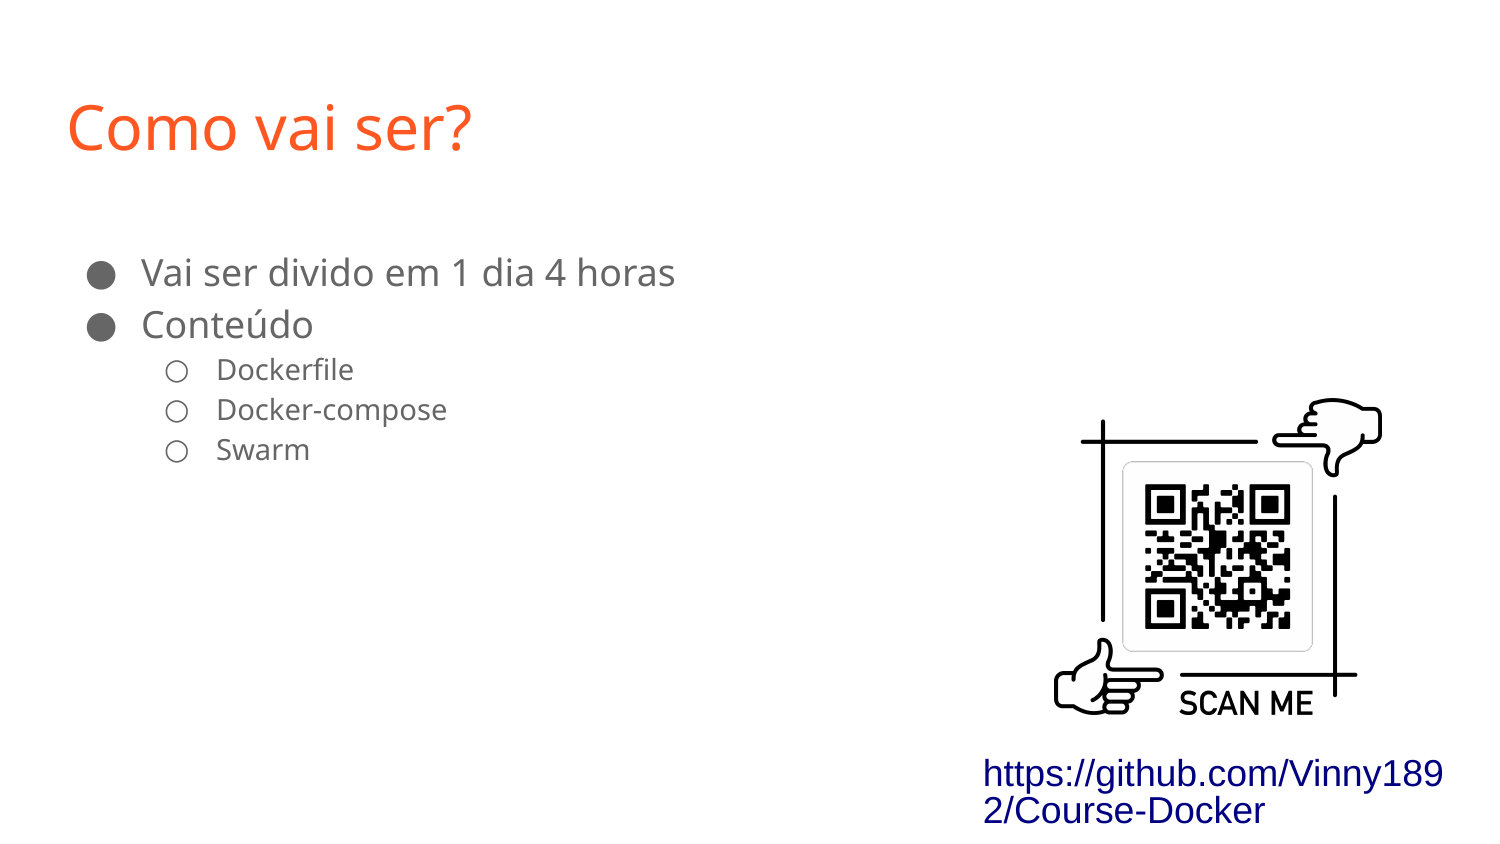

# Como vai ser?
Vai ser divido em 1 dia 4 horas
Conteúdo
Dockerfile
Docker-compose
Swarm
https://github.com/Vinny1892/Course-Docker